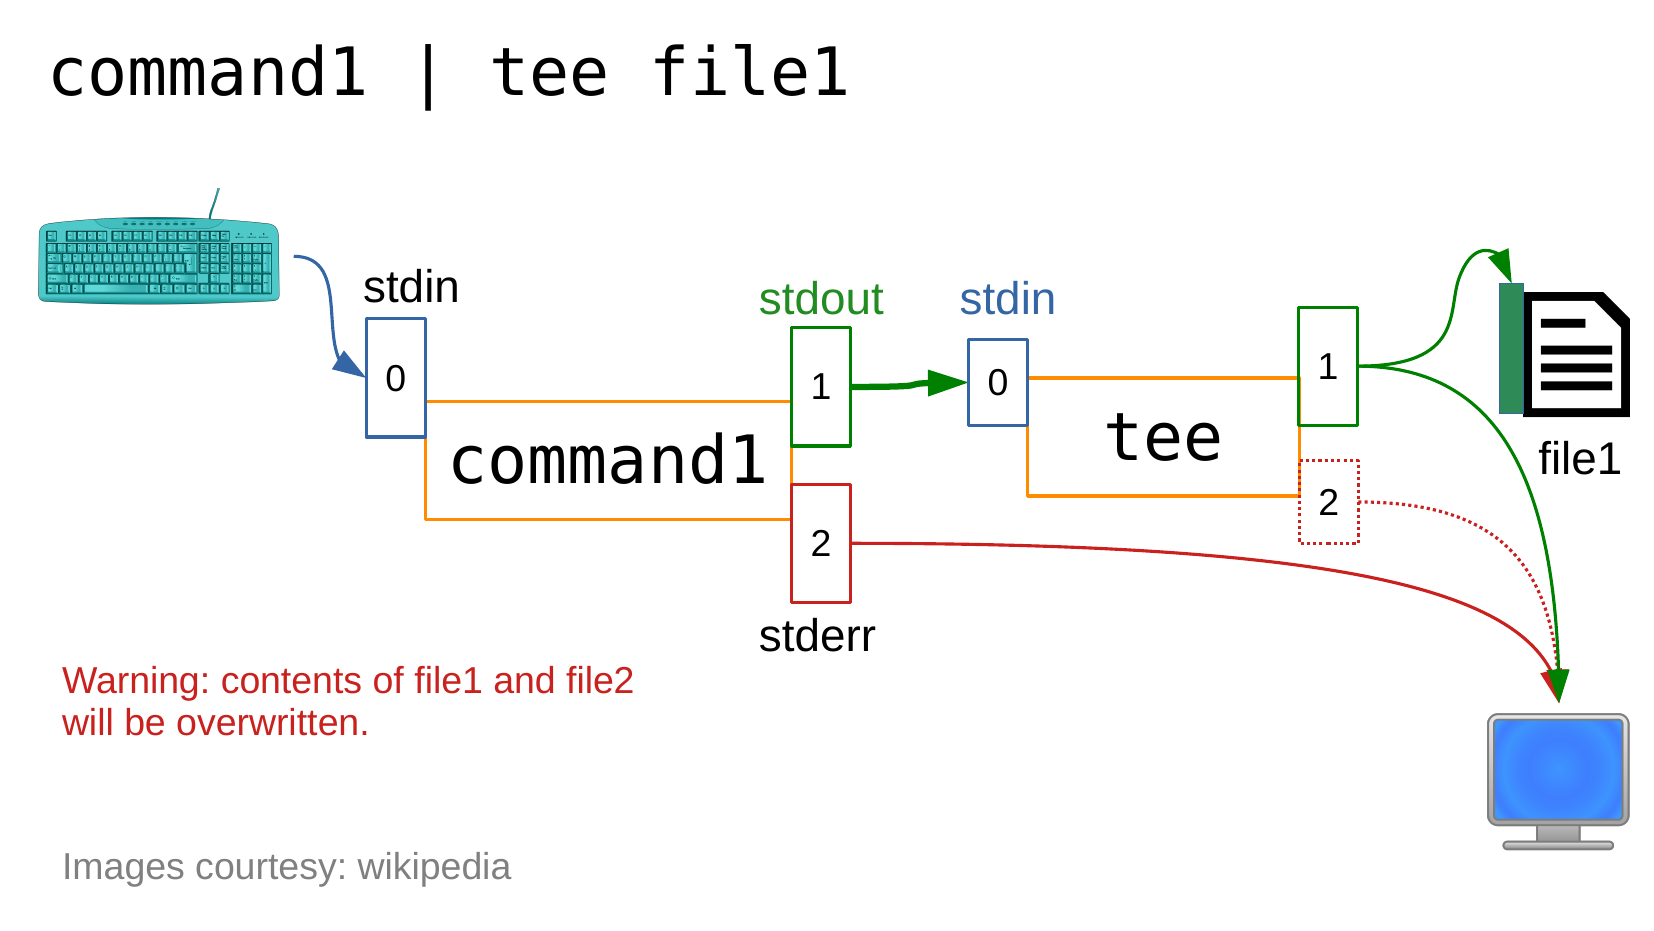

# command1 | tee file1
stdin
stdout
stdin
1
0
1
0
tee
command1
file1
2
2
stderr
Warning: contents of file1 and file2
will be overwritten.
Images courtesy: wikipedia